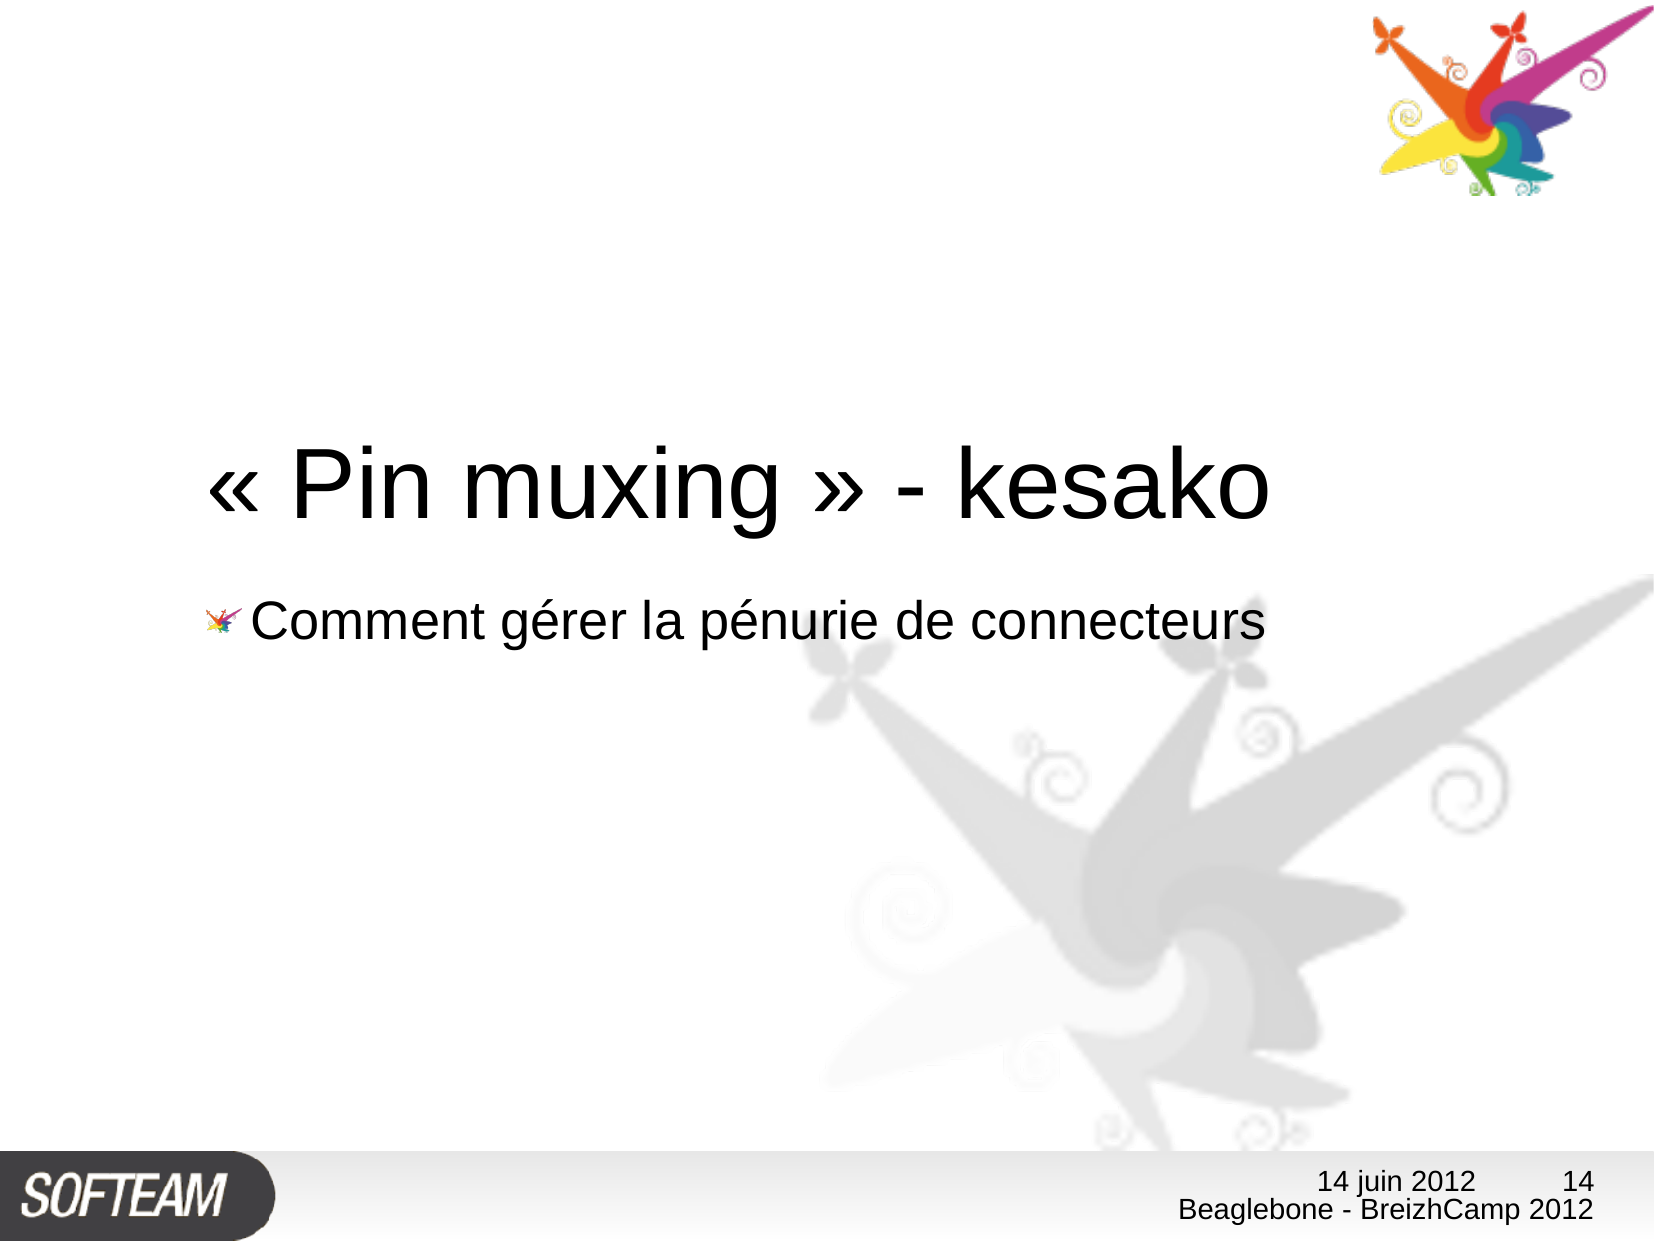

# « Pin muxing » - kesako
Comment gérer la pénurie de connecteurs
14 juin 2012
14
Beaglebone - BreizhCamp 2012